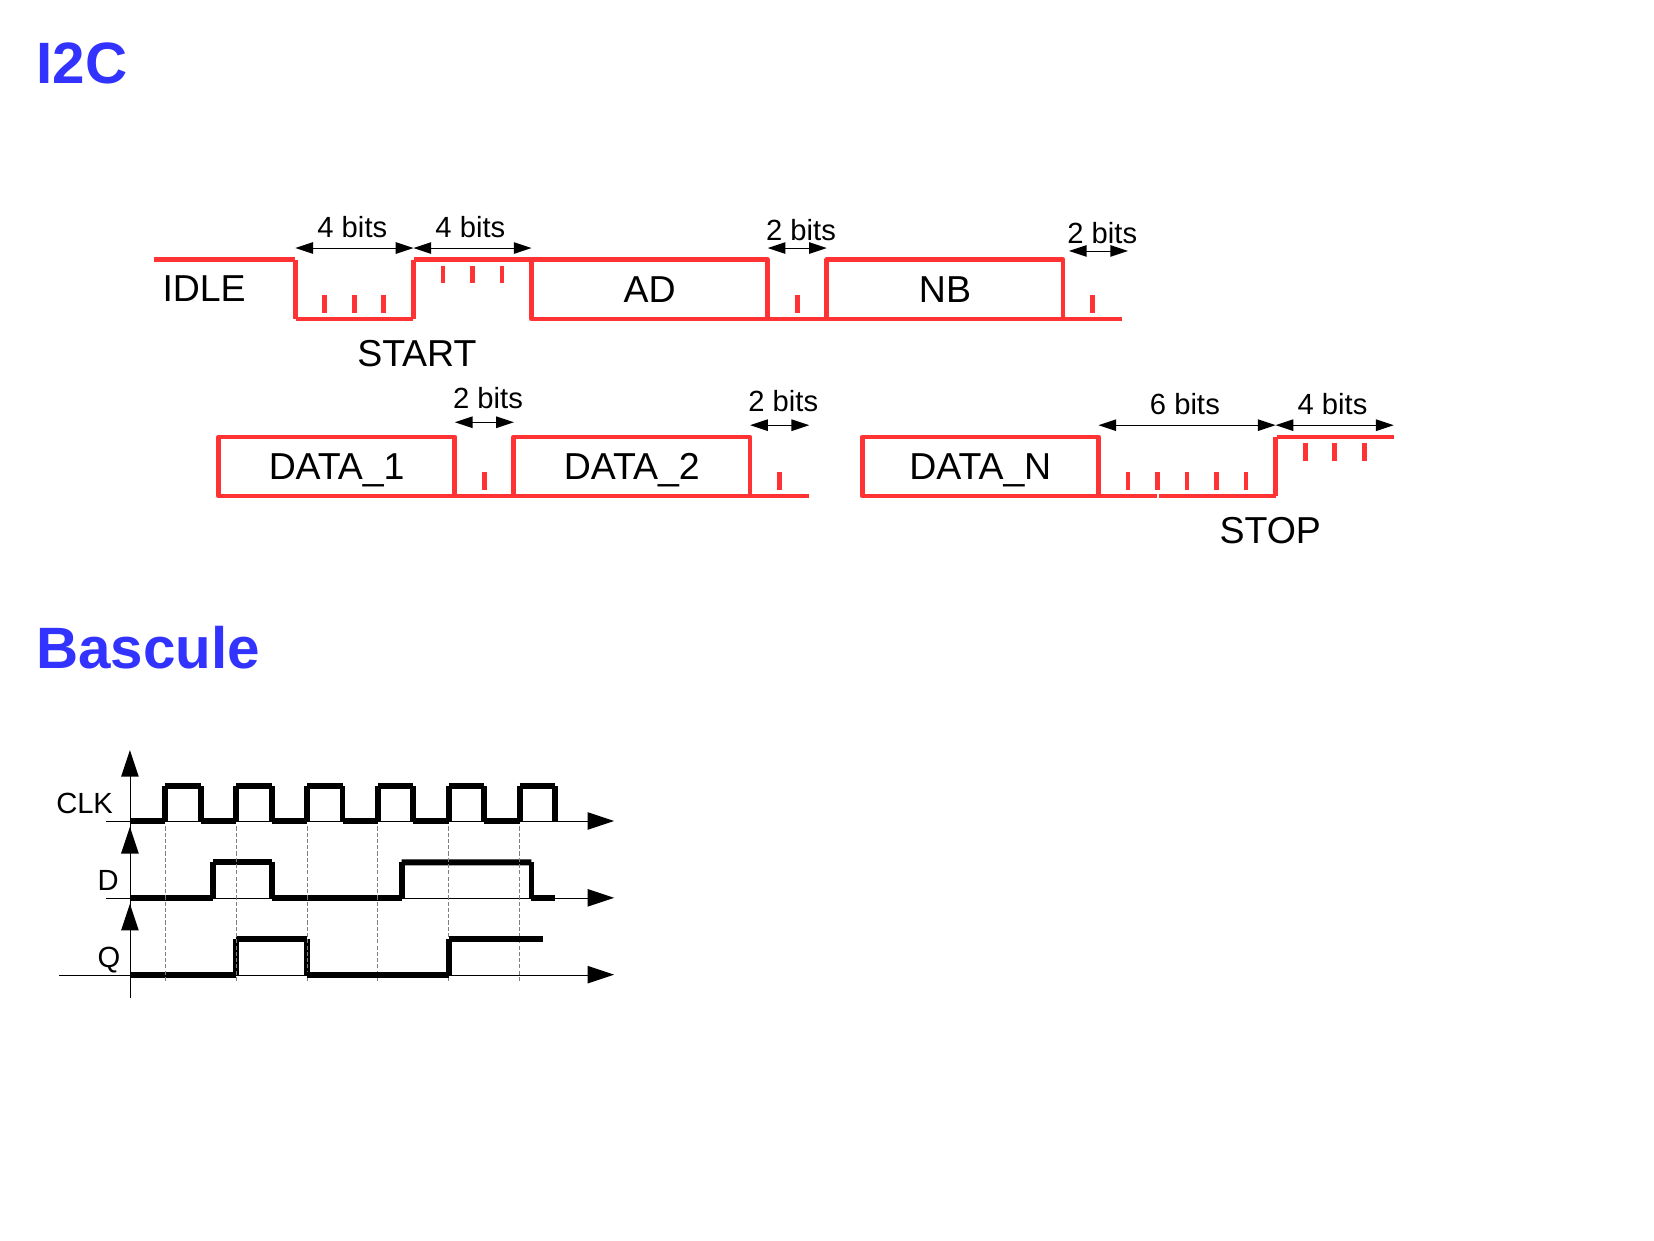

I2C
4 bits
4 bits
2 bits
2 bits
IDLE
AD
NB
START
2 bits
2 bits
6 bits
4 bits
DATA_1
DATA_2
DATA_N
STOP
Bascule
CLK
D
Q